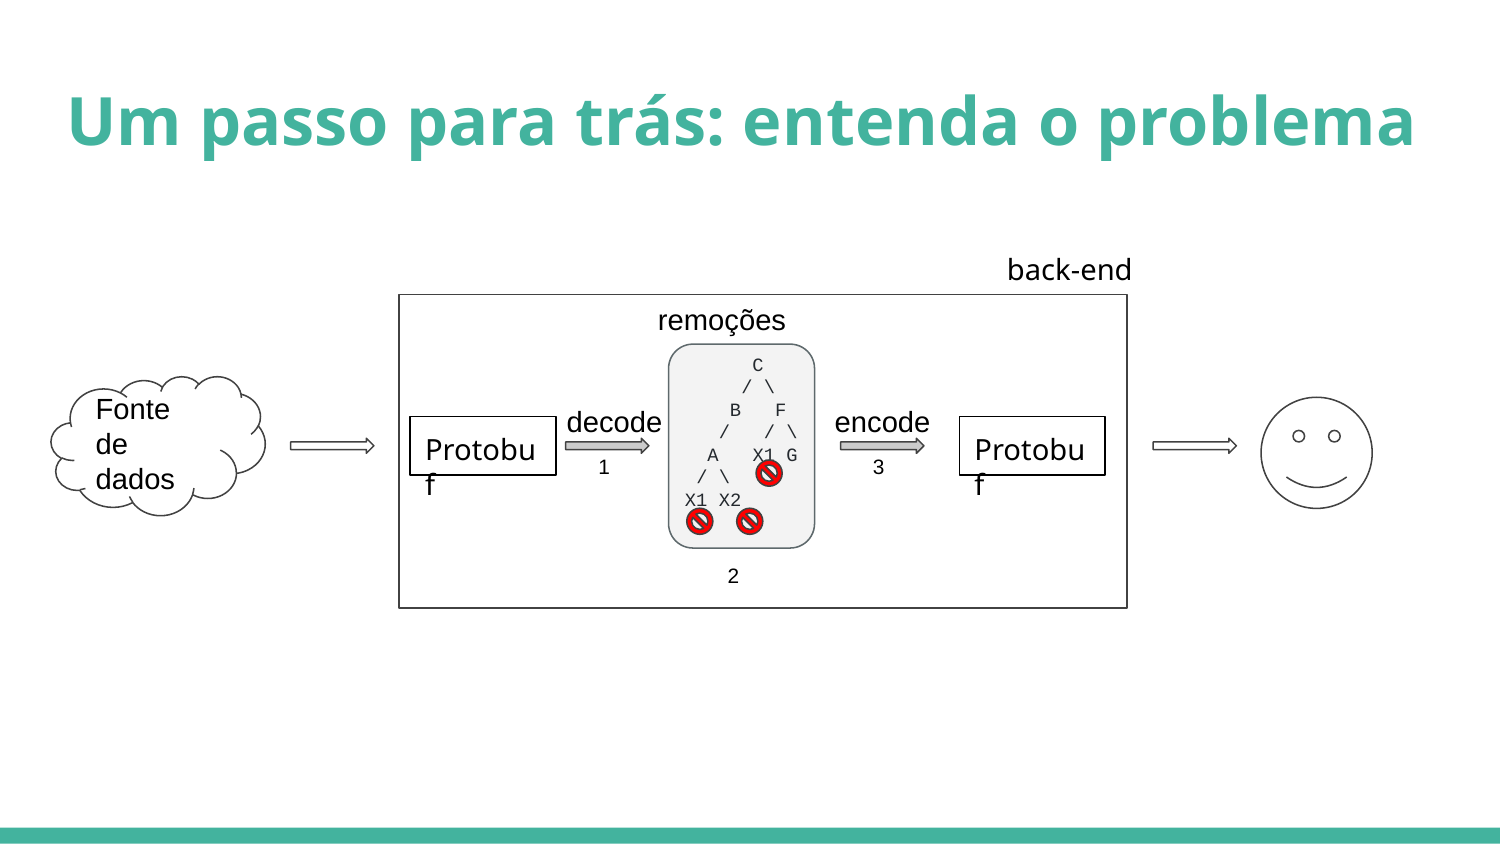

# Um passo para trás: entenda o problema
back-end
remoções
 C
 / \
 B F
 / / \
 A X1 G
 / \
X1 X2
Fonte de dados
decode
encode
Protobuf
Protobuf
1
3
2